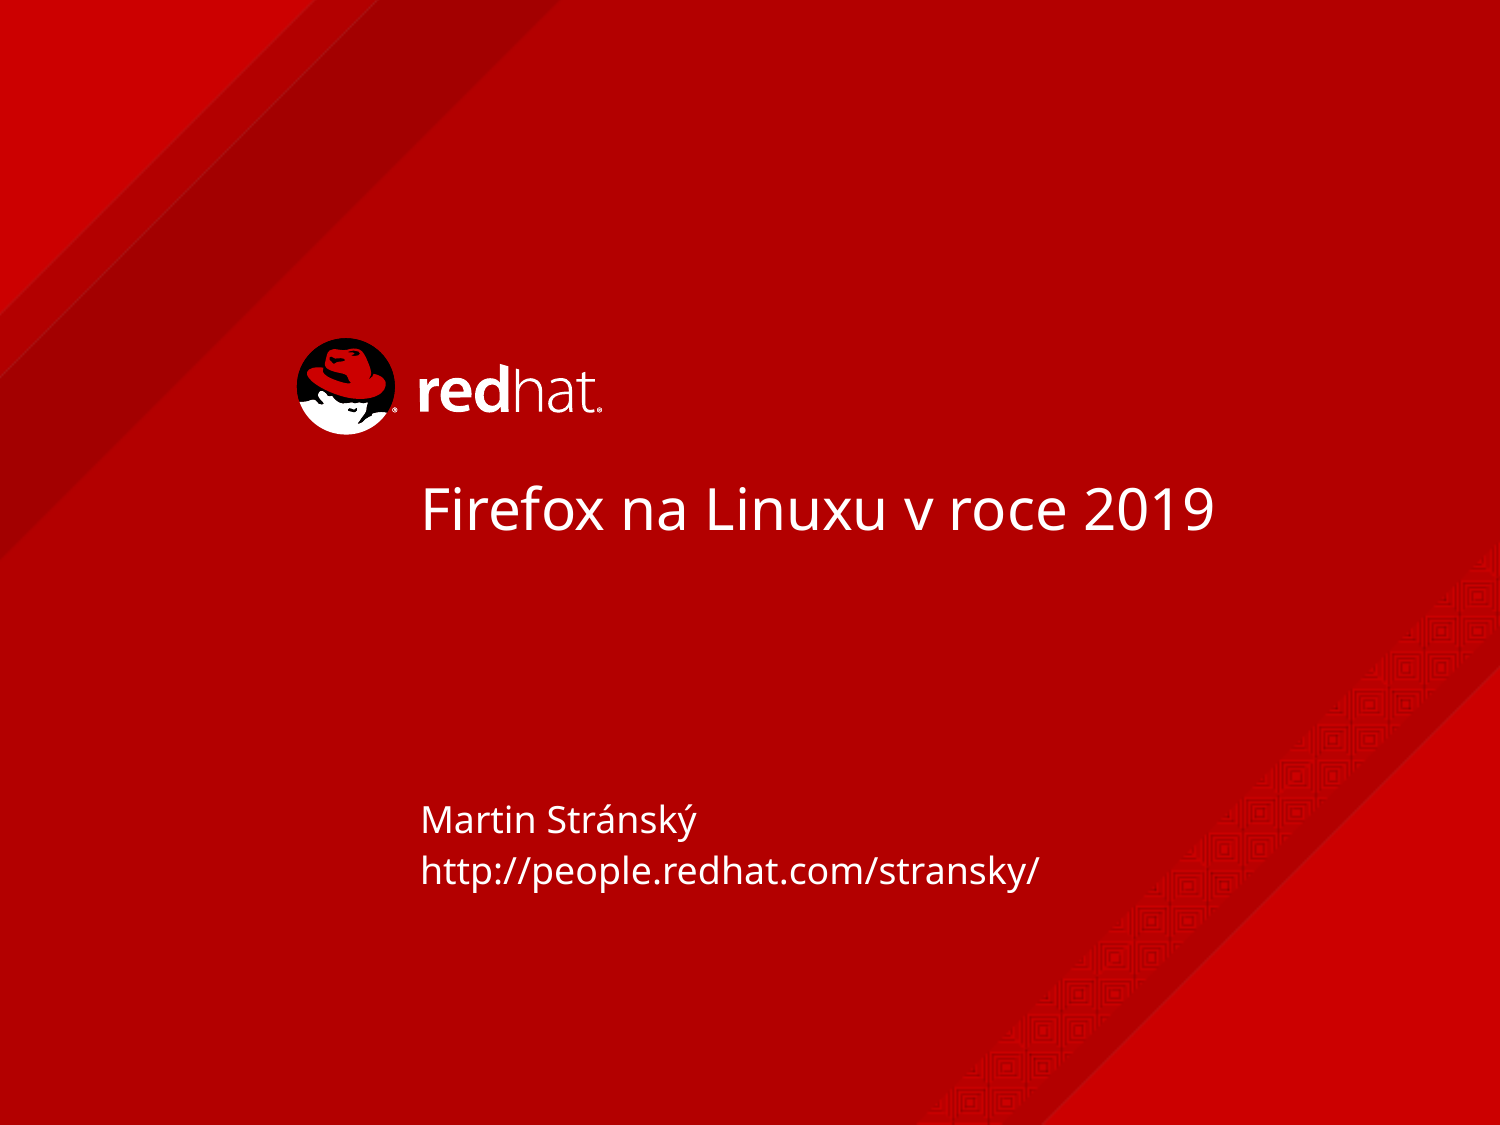

# Firefox na Linuxu v roce 2019
Martin Stránský
http://people.redhat.com/stransky/